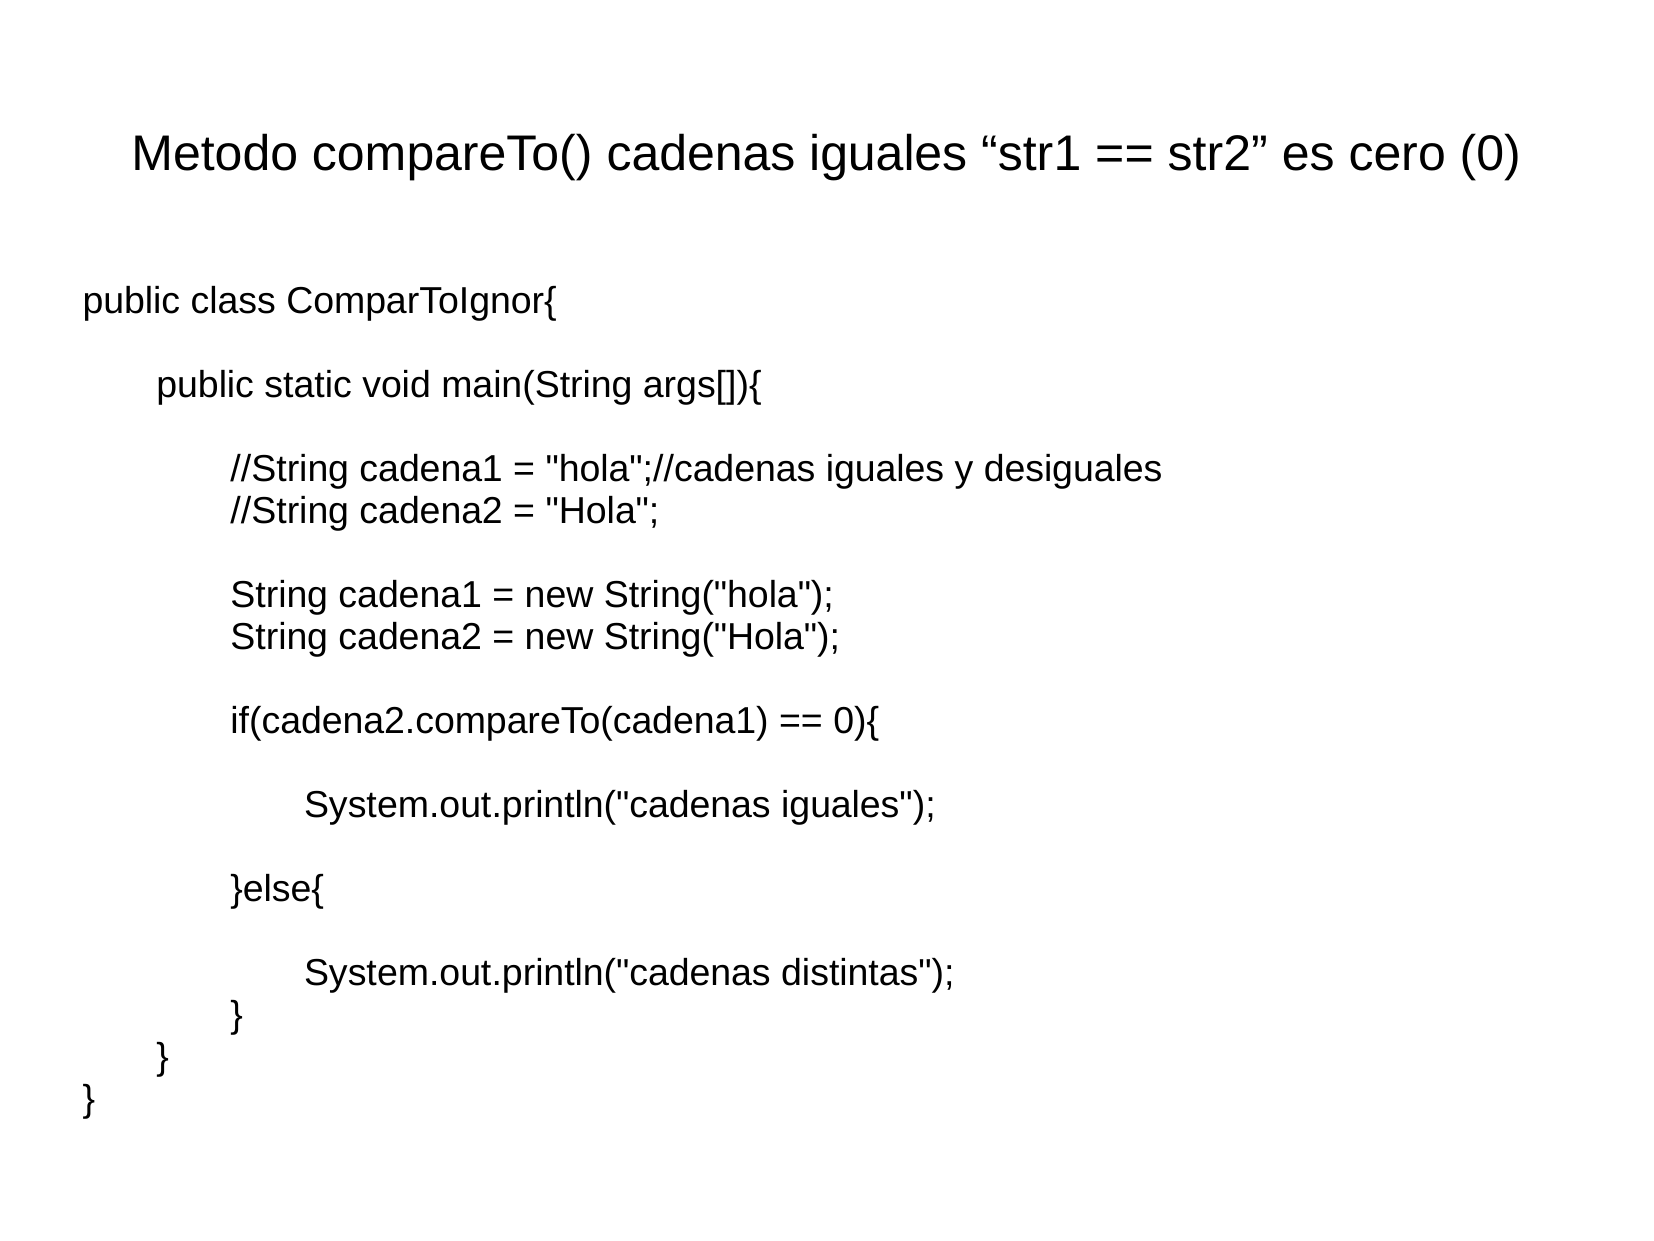

# Metodo compareTo() cadenas iguales “str1 == str2” es cero (0)
public class ComparToIgnor{
	public static void main(String args[]){
		//String cadena1 = "hola";//cadenas iguales y desiguales
		//String cadena2 = "Hola";
		String cadena1 = new String("hola");
		String cadena2 = new String("Hola");
		if(cadena2.compareTo(cadena1) == 0){
			System.out.println("cadenas iguales");
		}else{
			System.out.println("cadenas distintas");
		}
	}
}